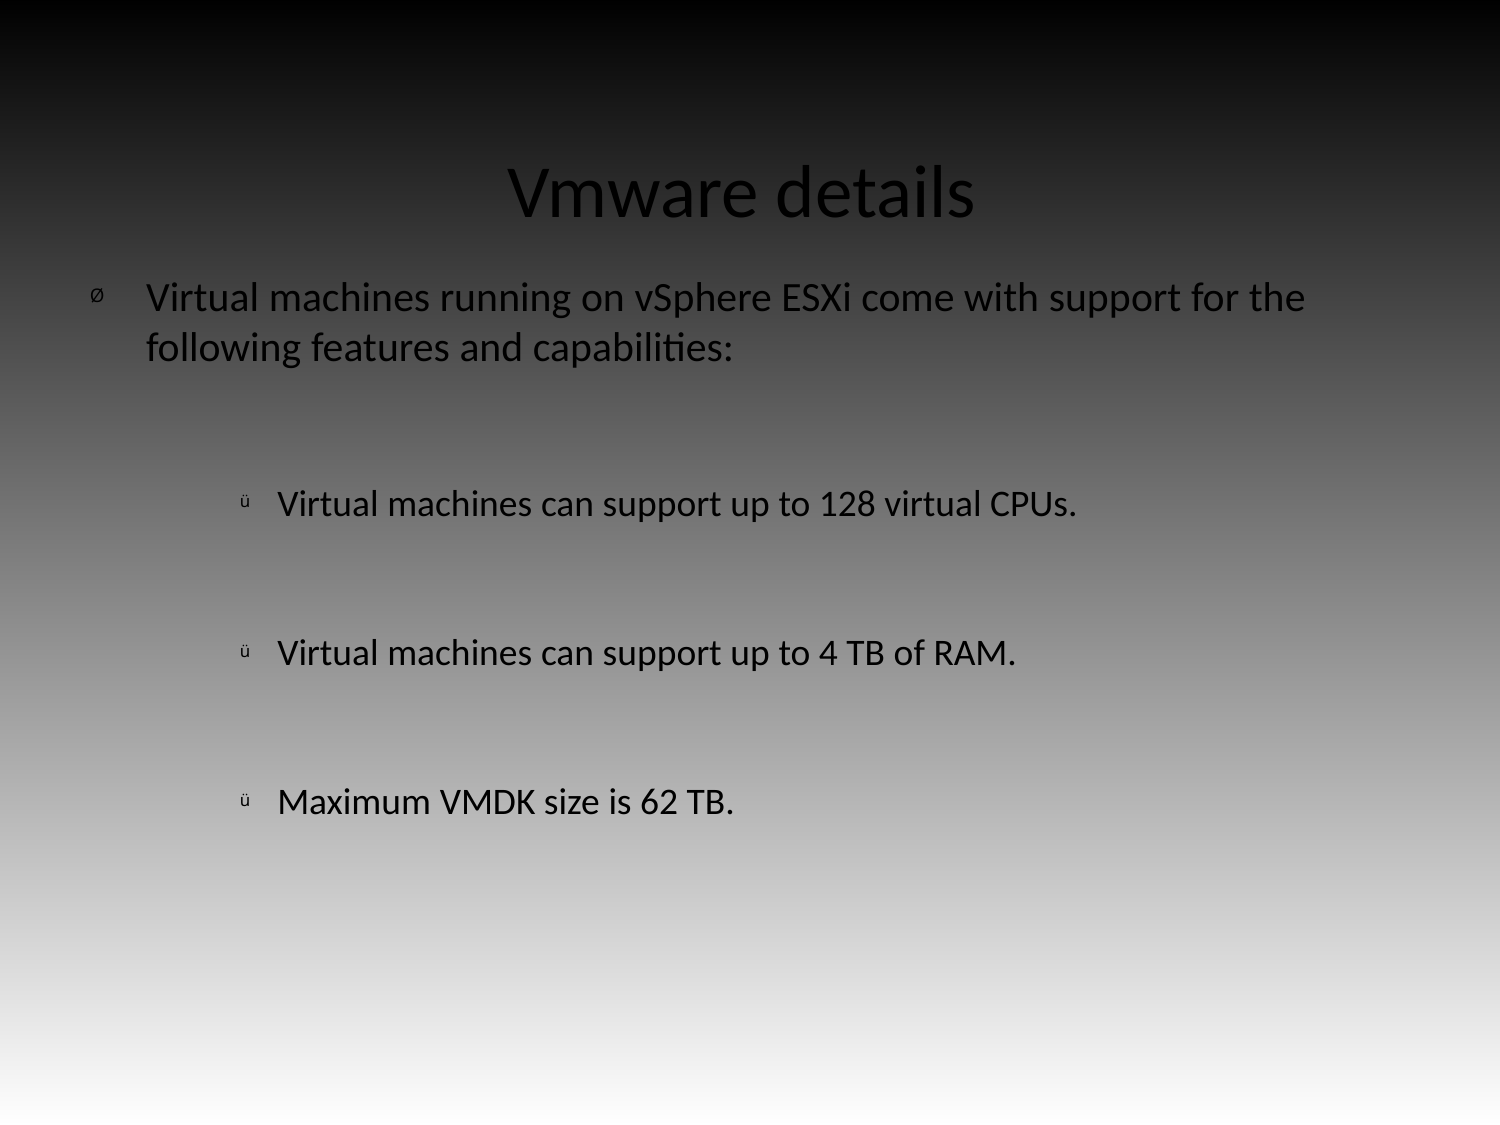

# Vmware details
Virtual machines running on vSphere ESXi come with support for the following features and capabilities:
Virtual machines can support up to 128 virtual CPUs.
Virtual machines can support up to 4 TB of RAM.
Maximum VMDK size is 62 TB.